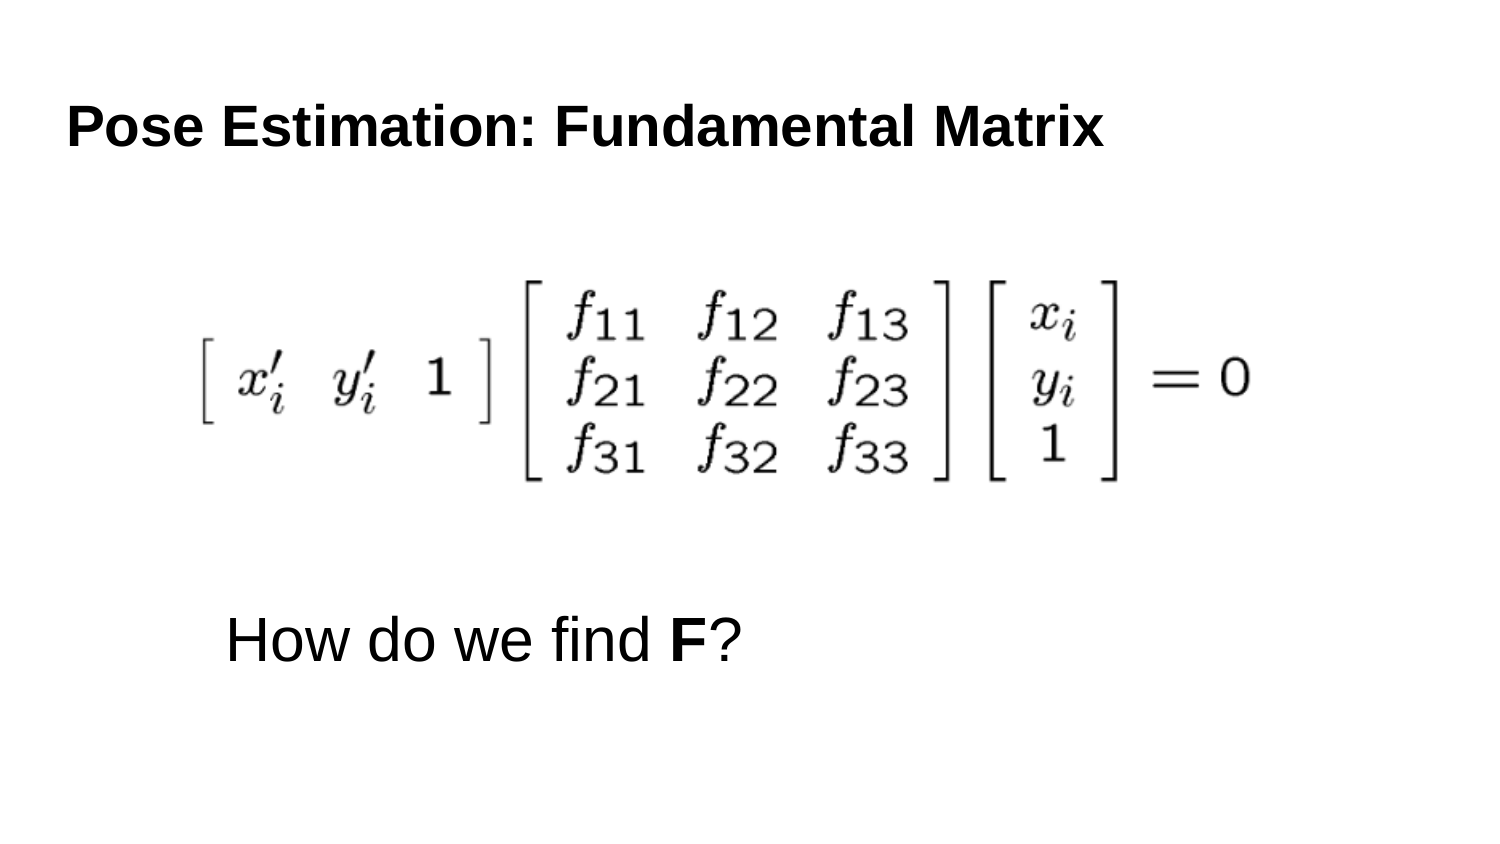

# Pose Estimation: Fundamental Matrix
How do we find F?